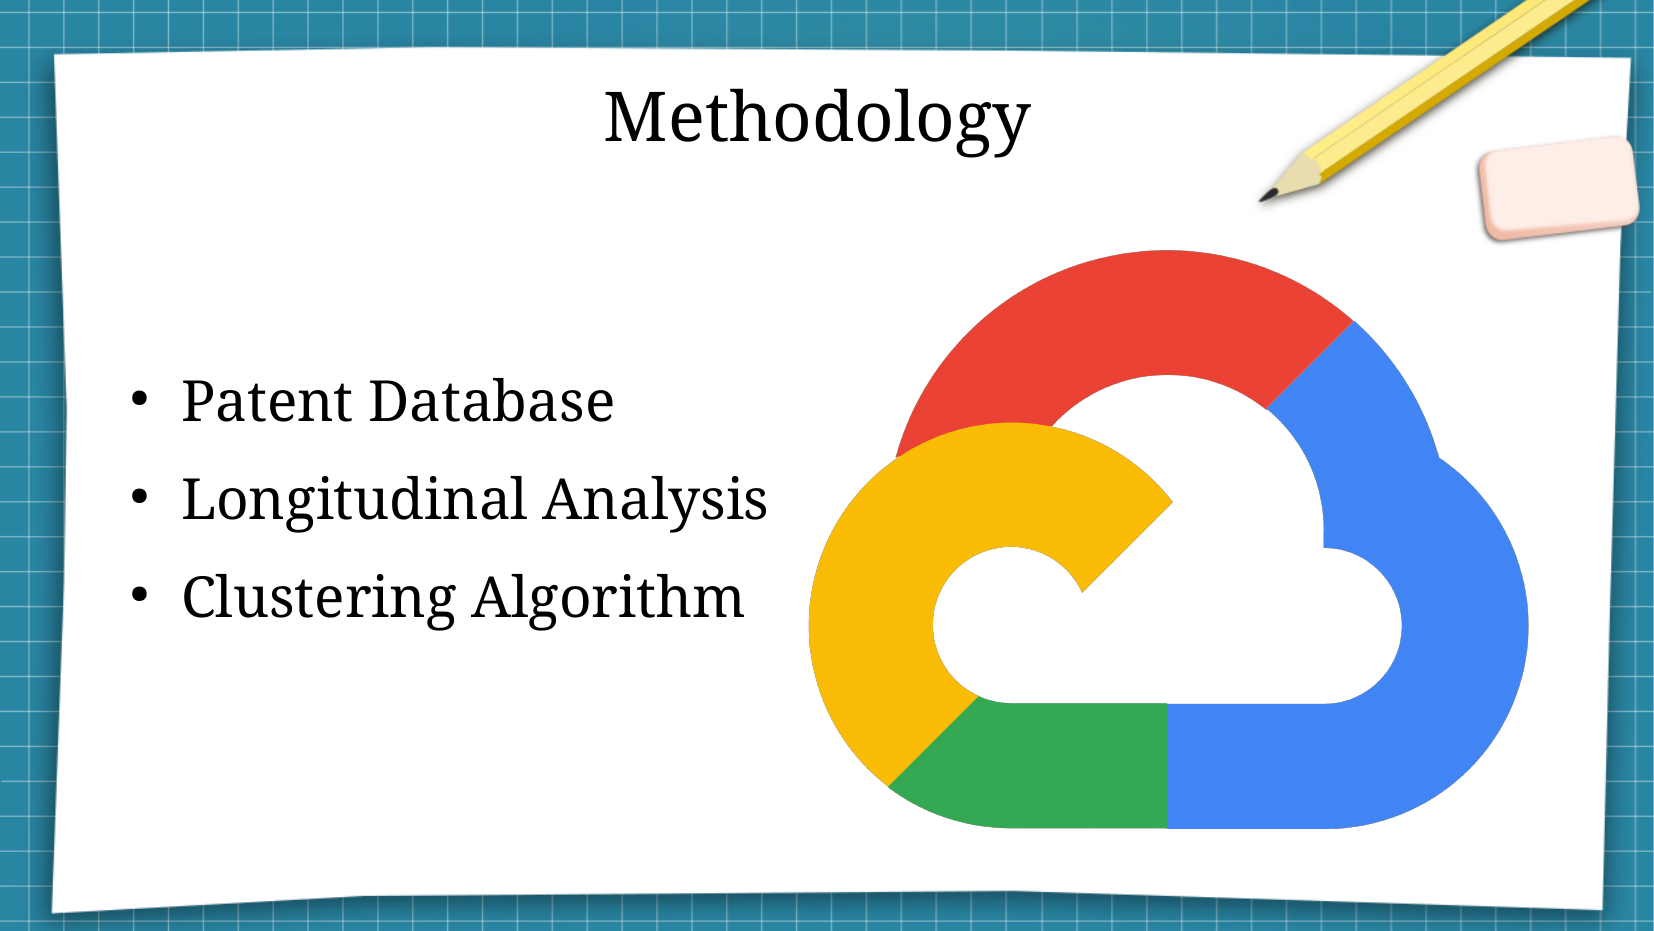

# Methodology
Patent Database
Longitudinal Analysis
Clustering Algorithm